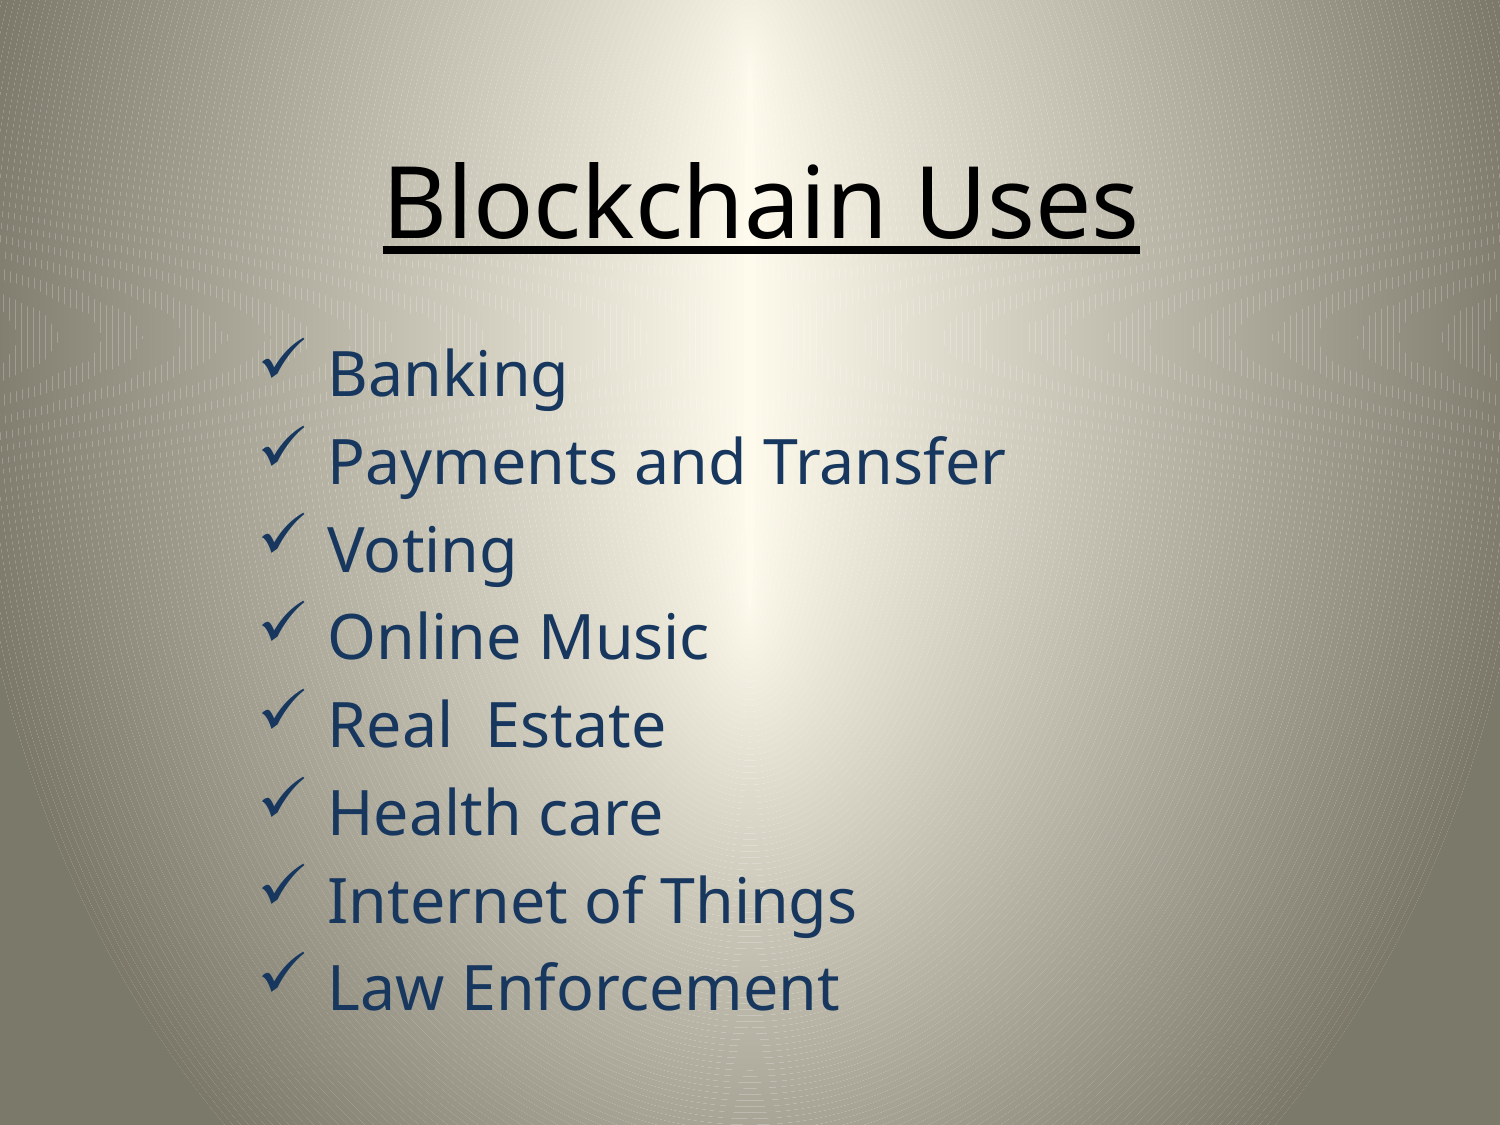

# Blockchain Uses
Banking
Payments and Transfer
Voting
Online Music
Real Estate
Health care
Internet of Things
Law Enforcement